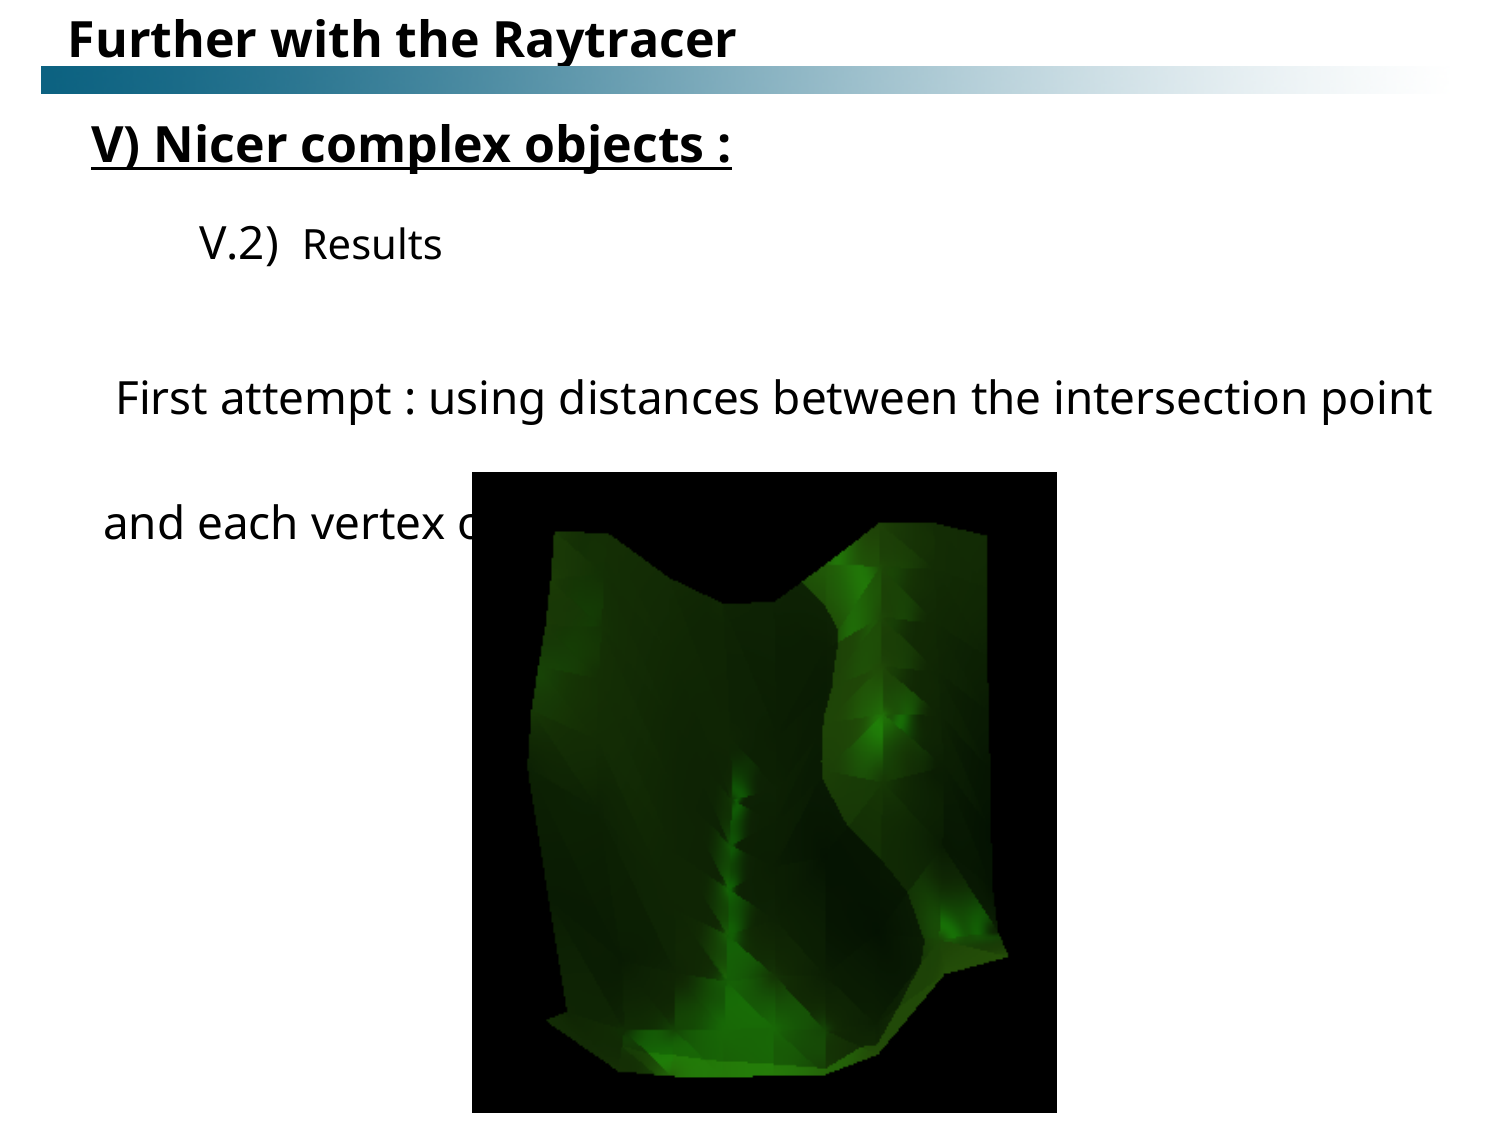

# Further with the Raytracer
V) Nicer complex objects :
V.2) Results
 First attempt : using distances between the intersection point and each vertex of the triangle